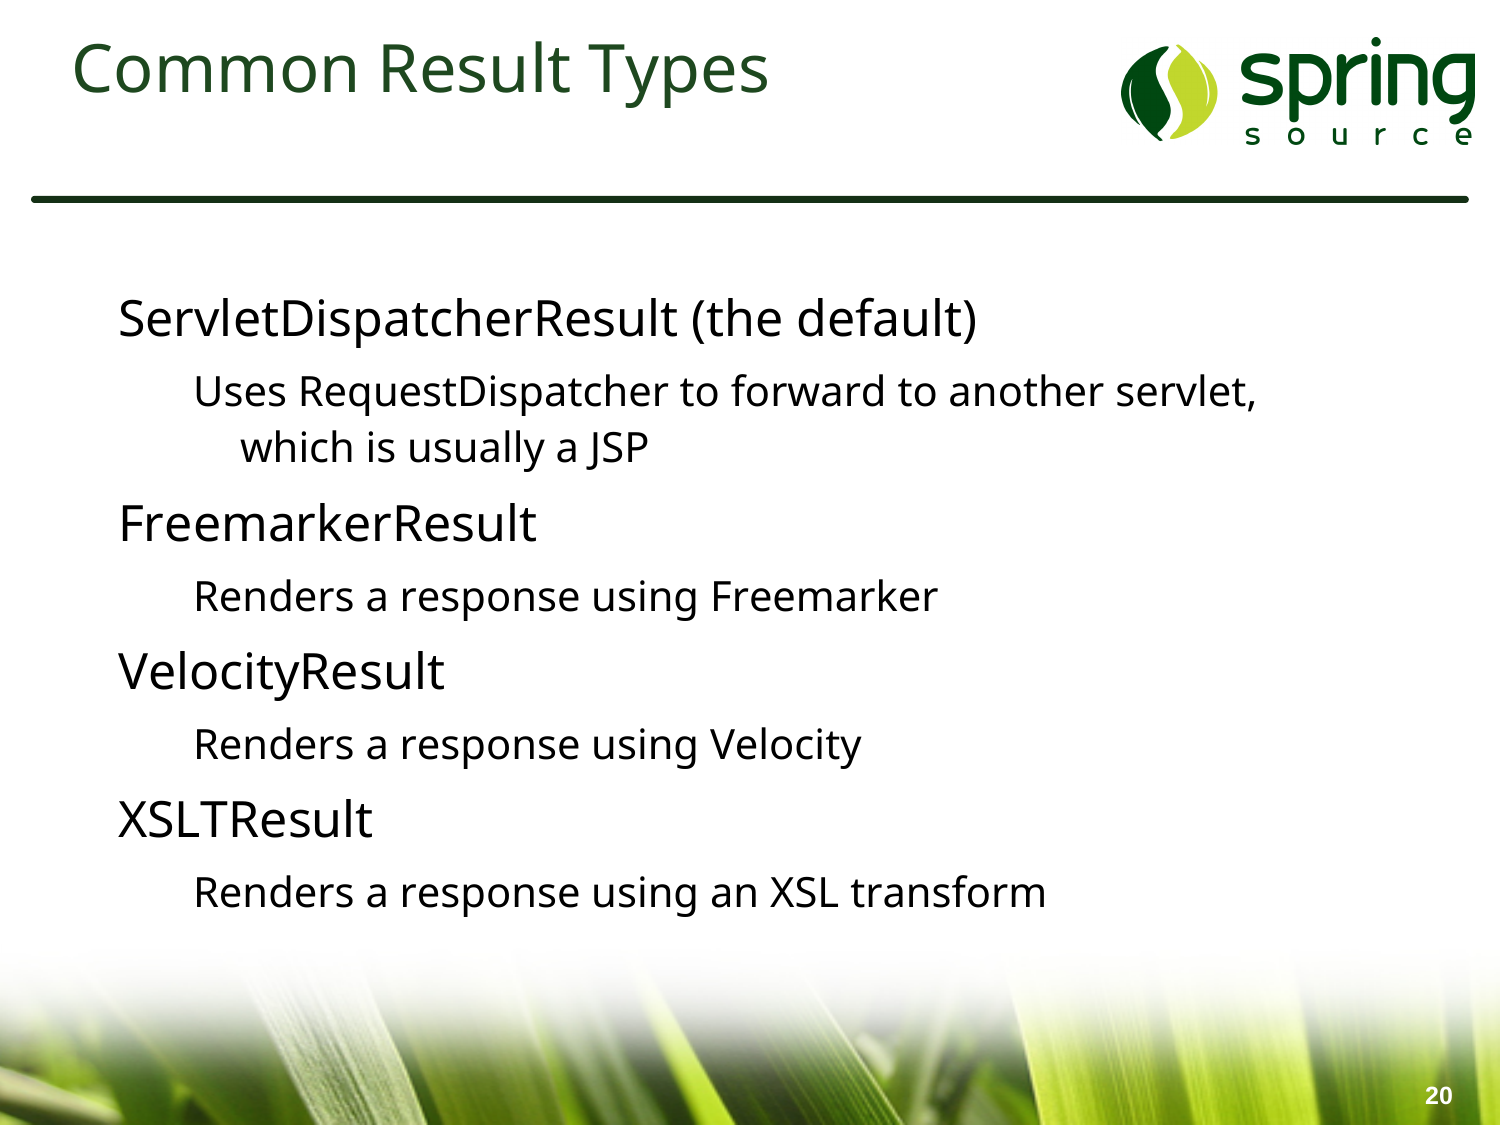

# Common Result Types
ServletDispatcherResult (the default)
Uses RequestDispatcher to forward to another servlet, which is usually a JSP
FreemarkerResult
Renders a response using Freemarker
VelocityResult
Renders a response using Velocity
XSLTResult
Renders a response using an XSL transform